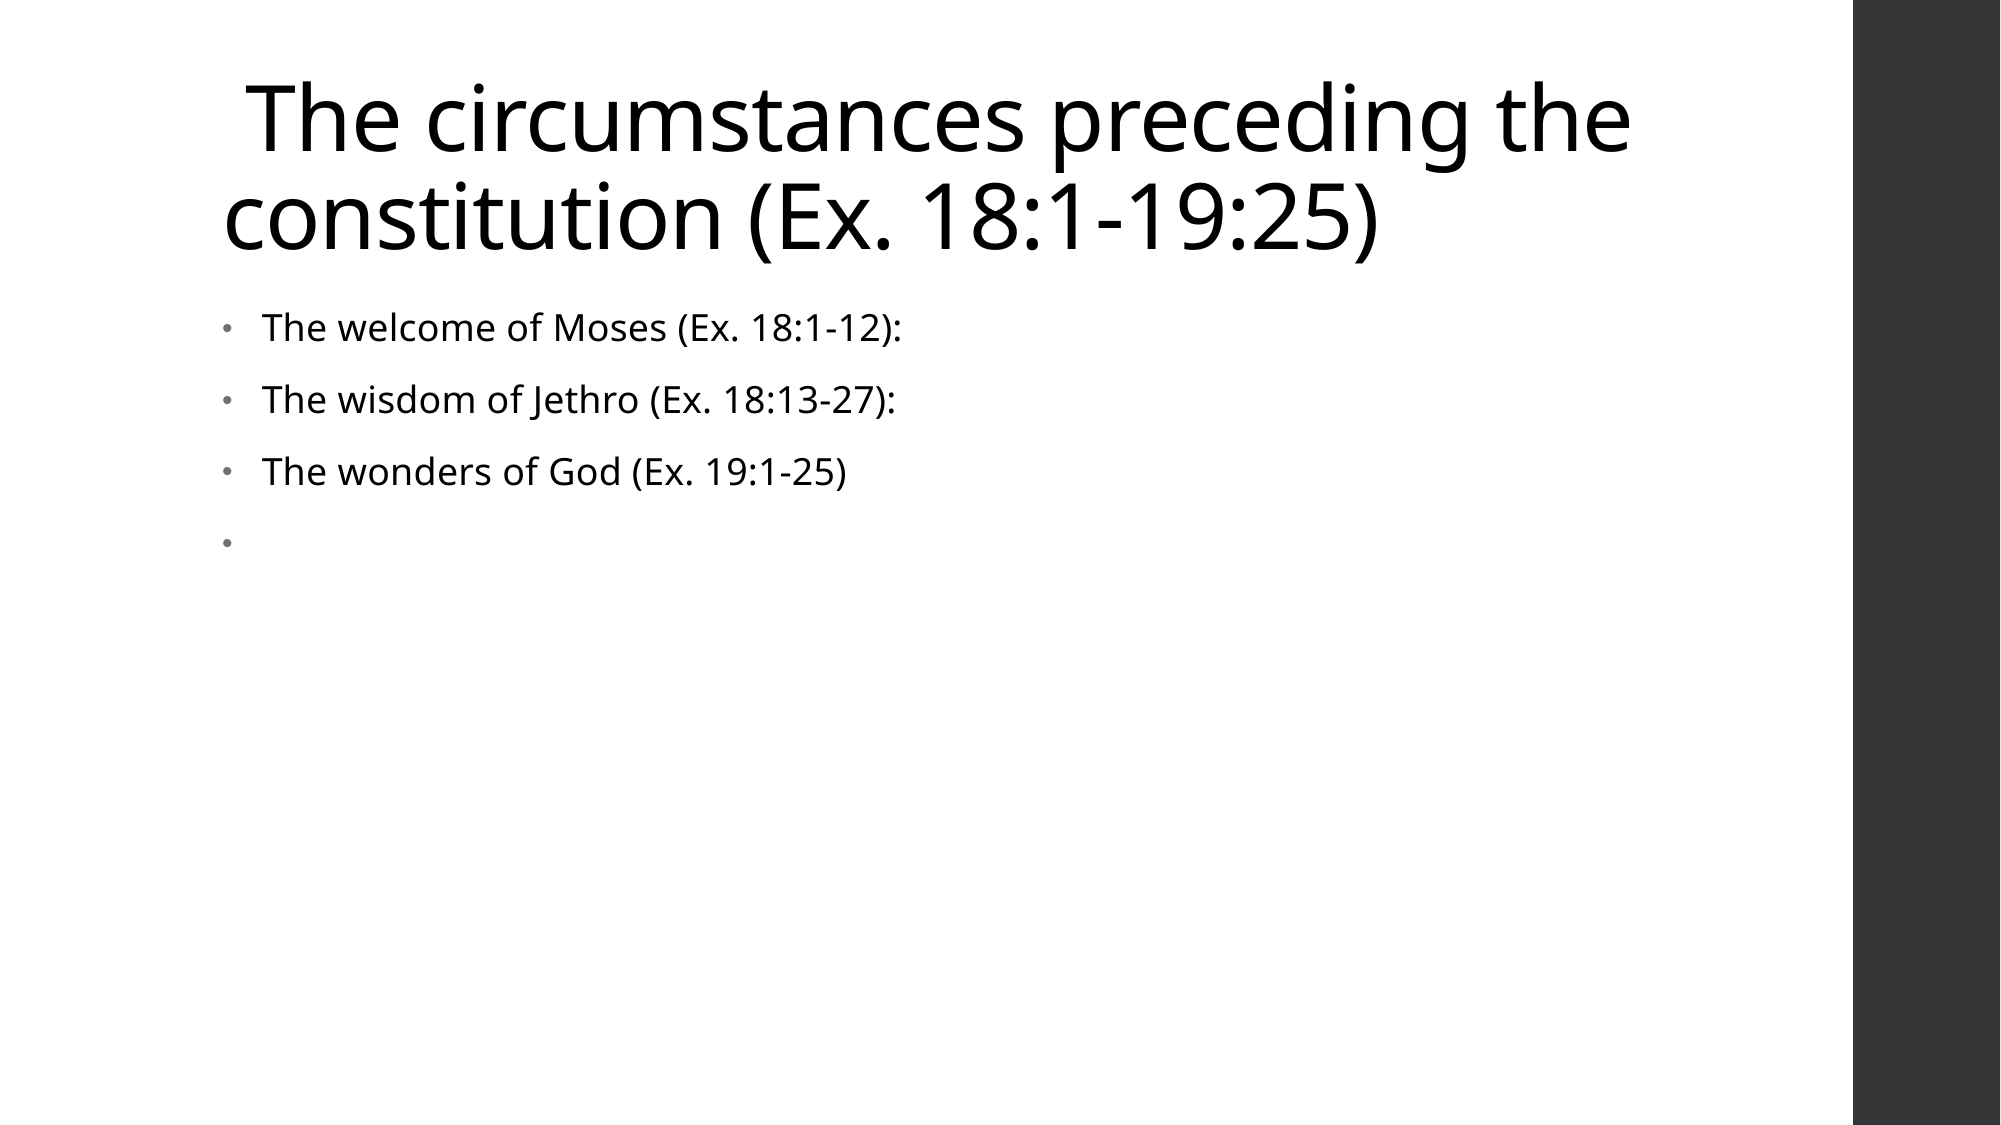

# The circumstances preceding the constitution (Ex. 18:1-19:25)
 The welcome of Moses (Ex. 18:1-12):
 The wisdom of Jethro (Ex. 18:13-27):
 The wonders of God (Ex. 19:1-25)